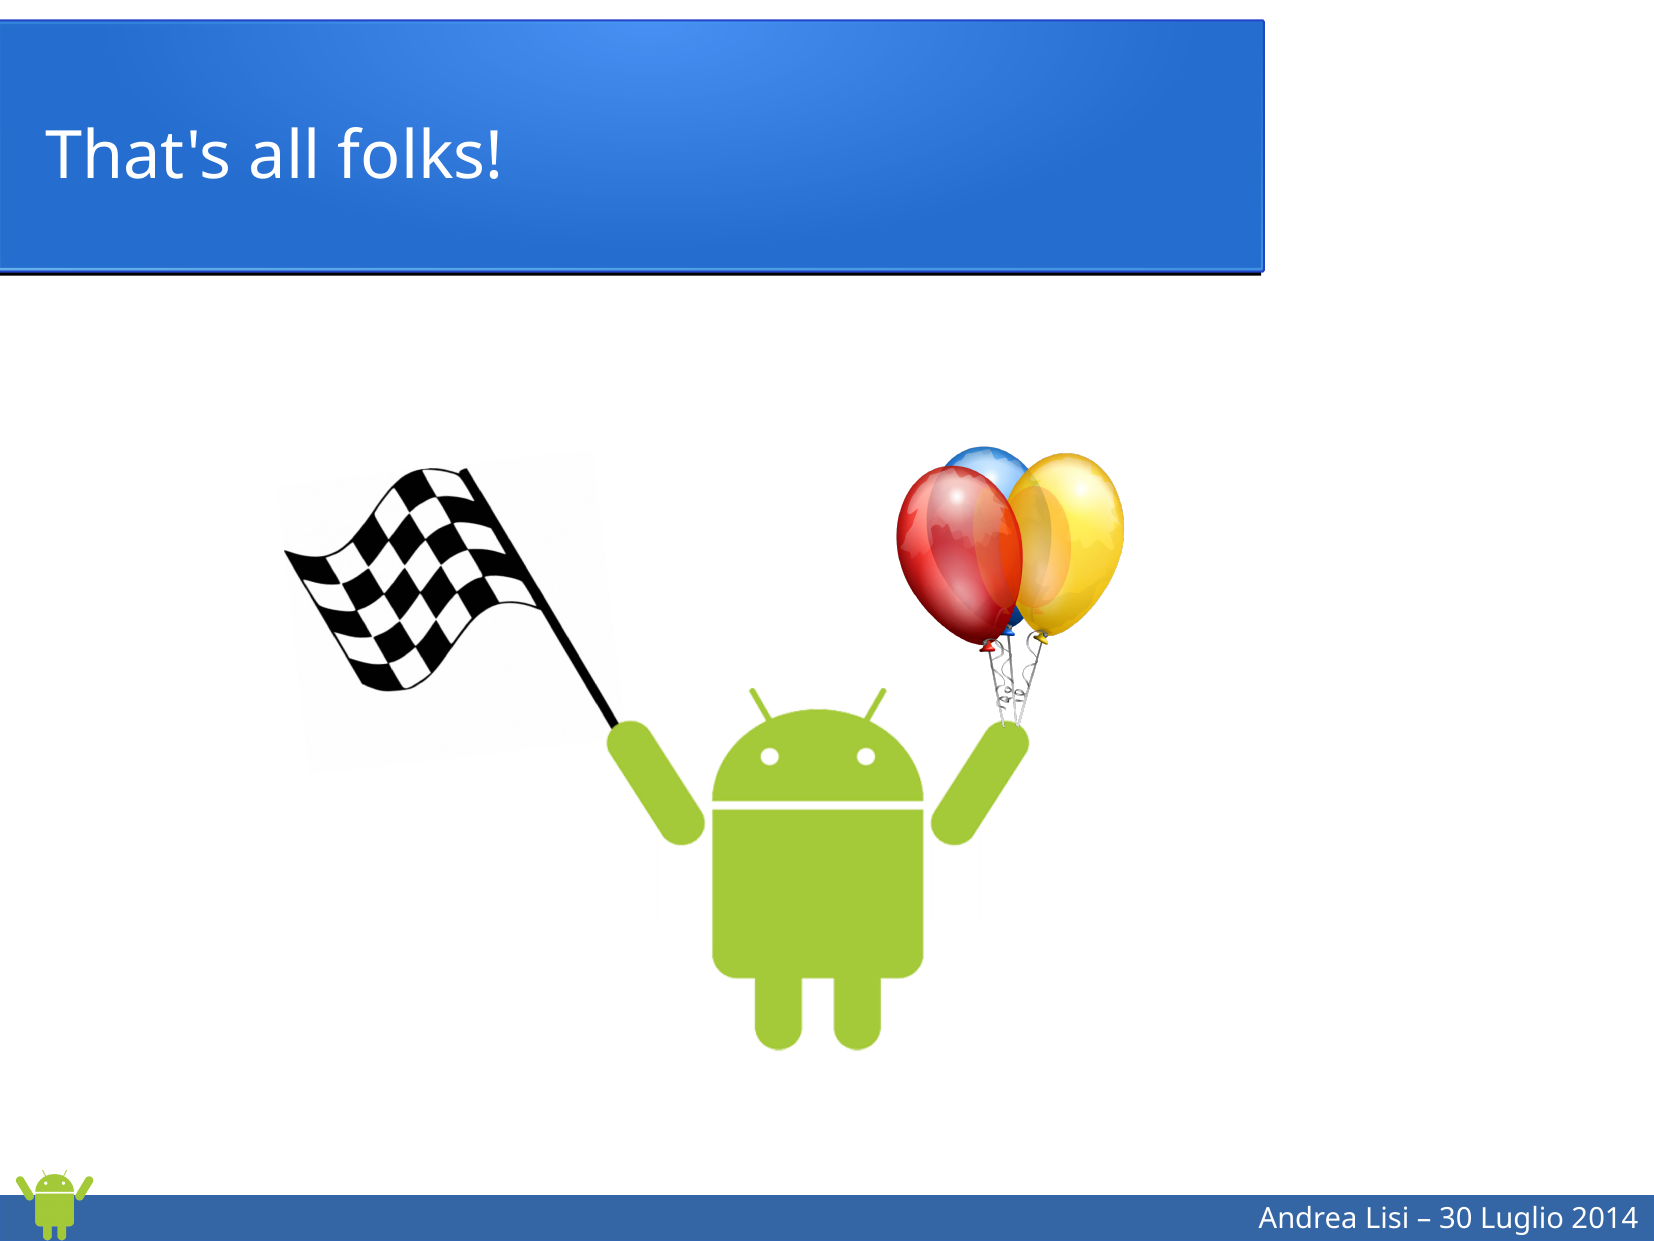

#
That's all folks!
Andrea Lisi – 30 Luglio 2014